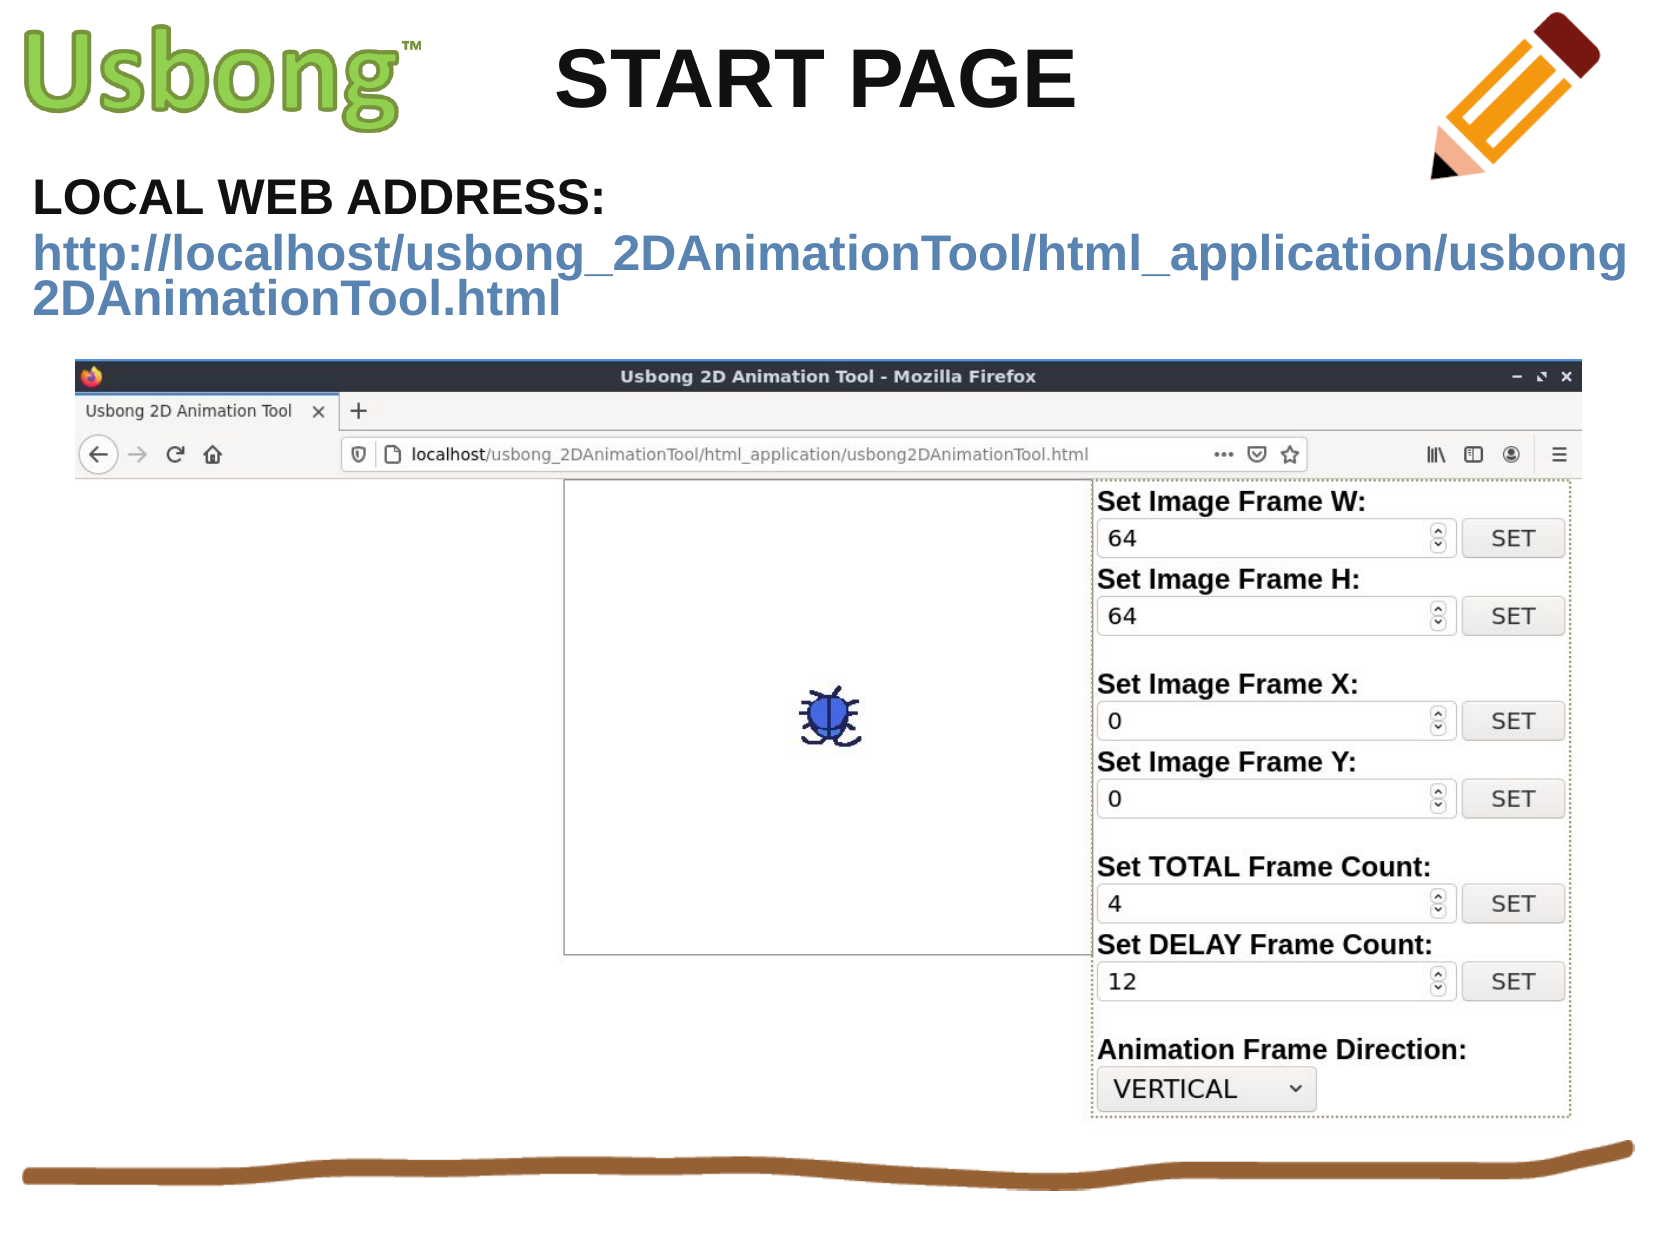

# START PAGE
LOCAL WEB ADDRESS:
http://localhost/usbong_2DAnimationTool/html_application/usbong2DAnimationTool.html